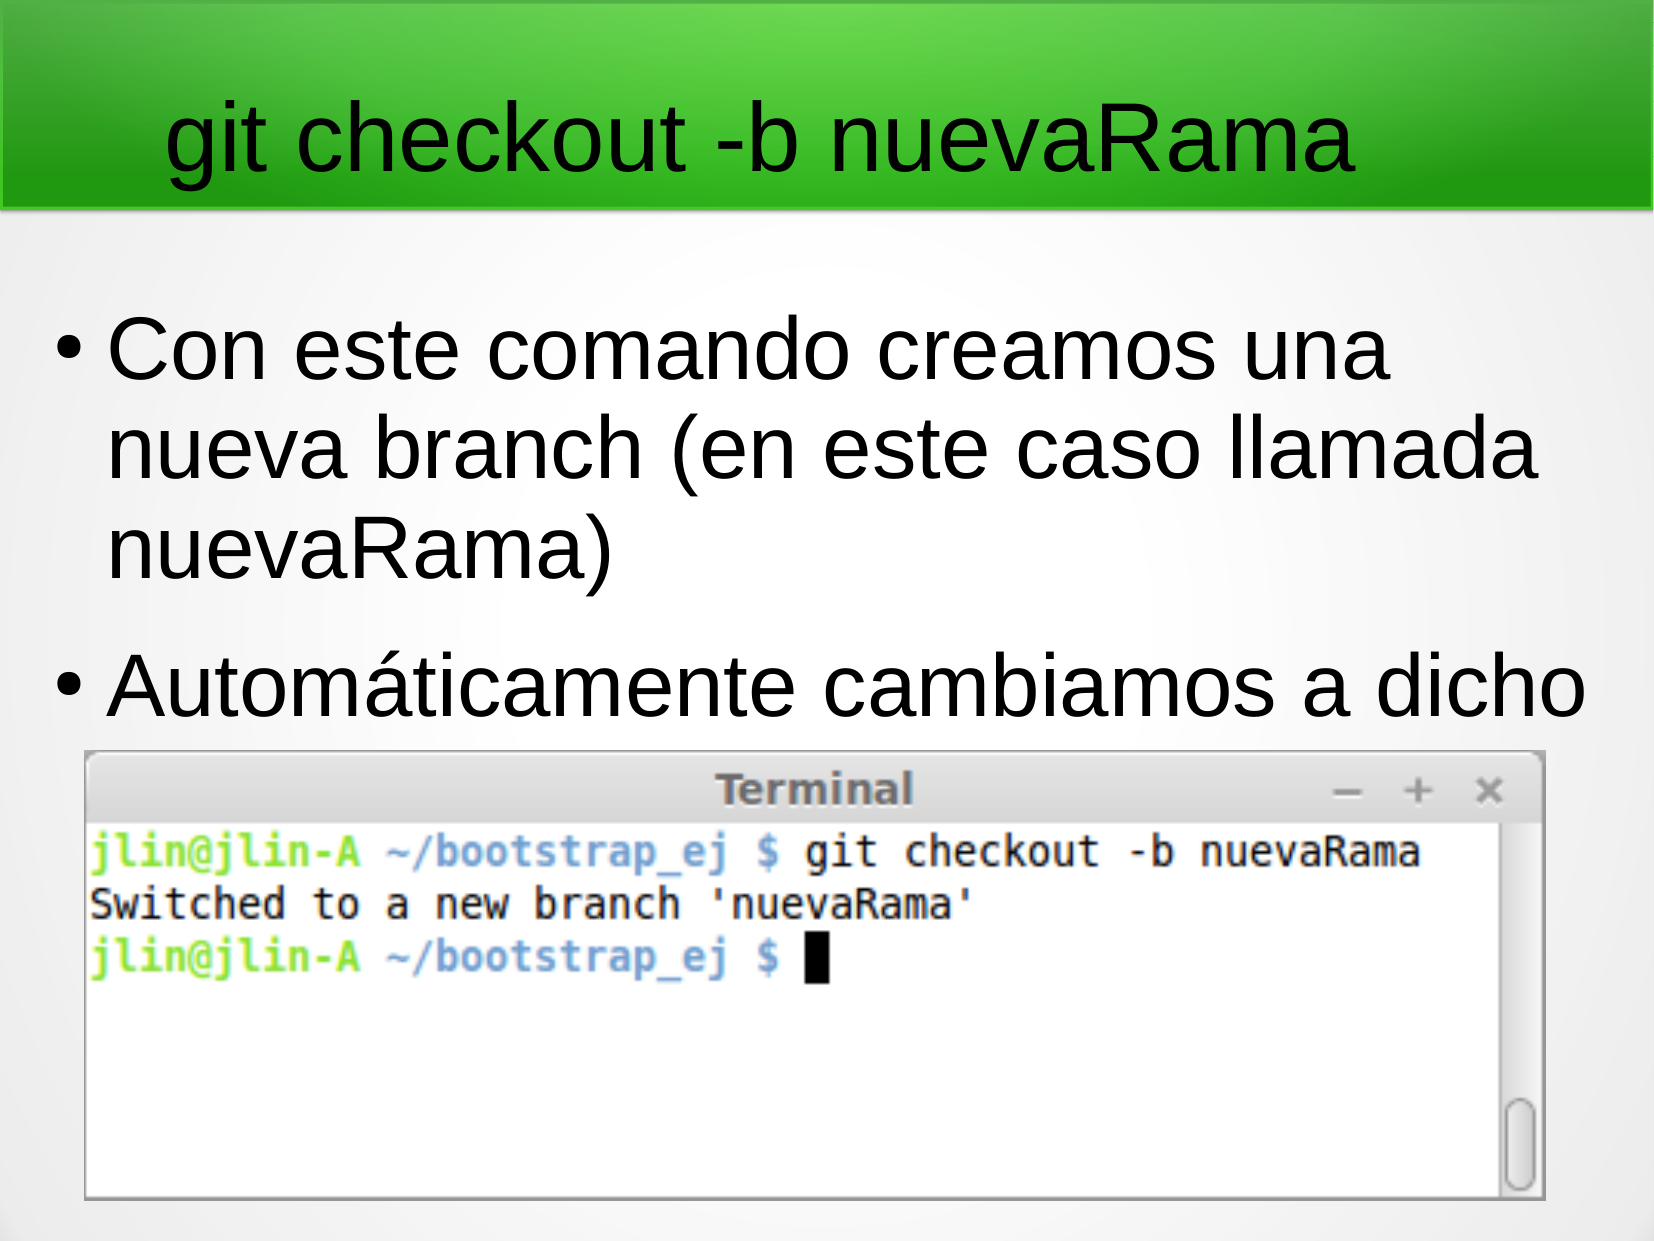

# git checkout -b nuevaRama
Con este comando creamos una nueva branch (en este caso llamada nuevaRama)
Automáticamente cambiamos a dicho proyecto